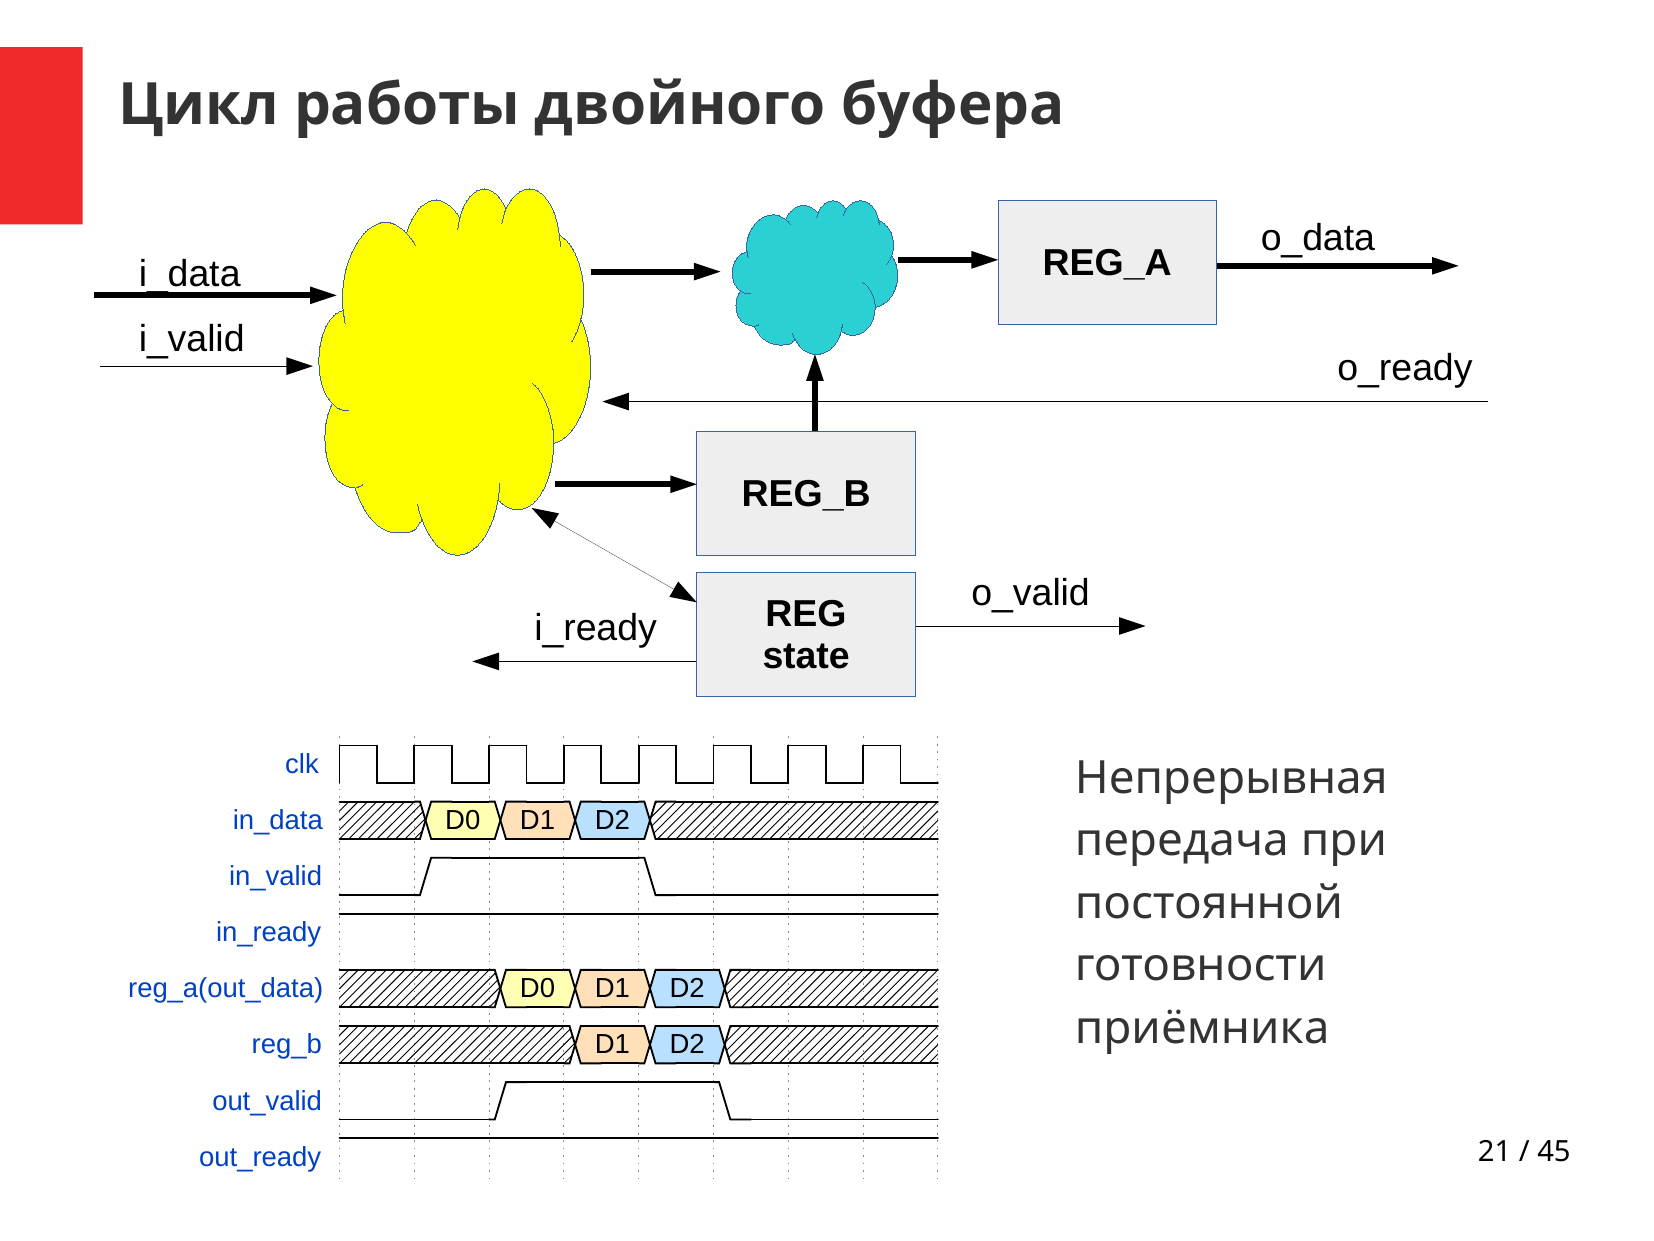

# Цикл работы двойного буфера
REG_A
o_data
i_data
i_valid
o_ready
REG_B
o_valid
REG
state
i_ready
Непрерывная передача при постоянной готовности приёмника
21